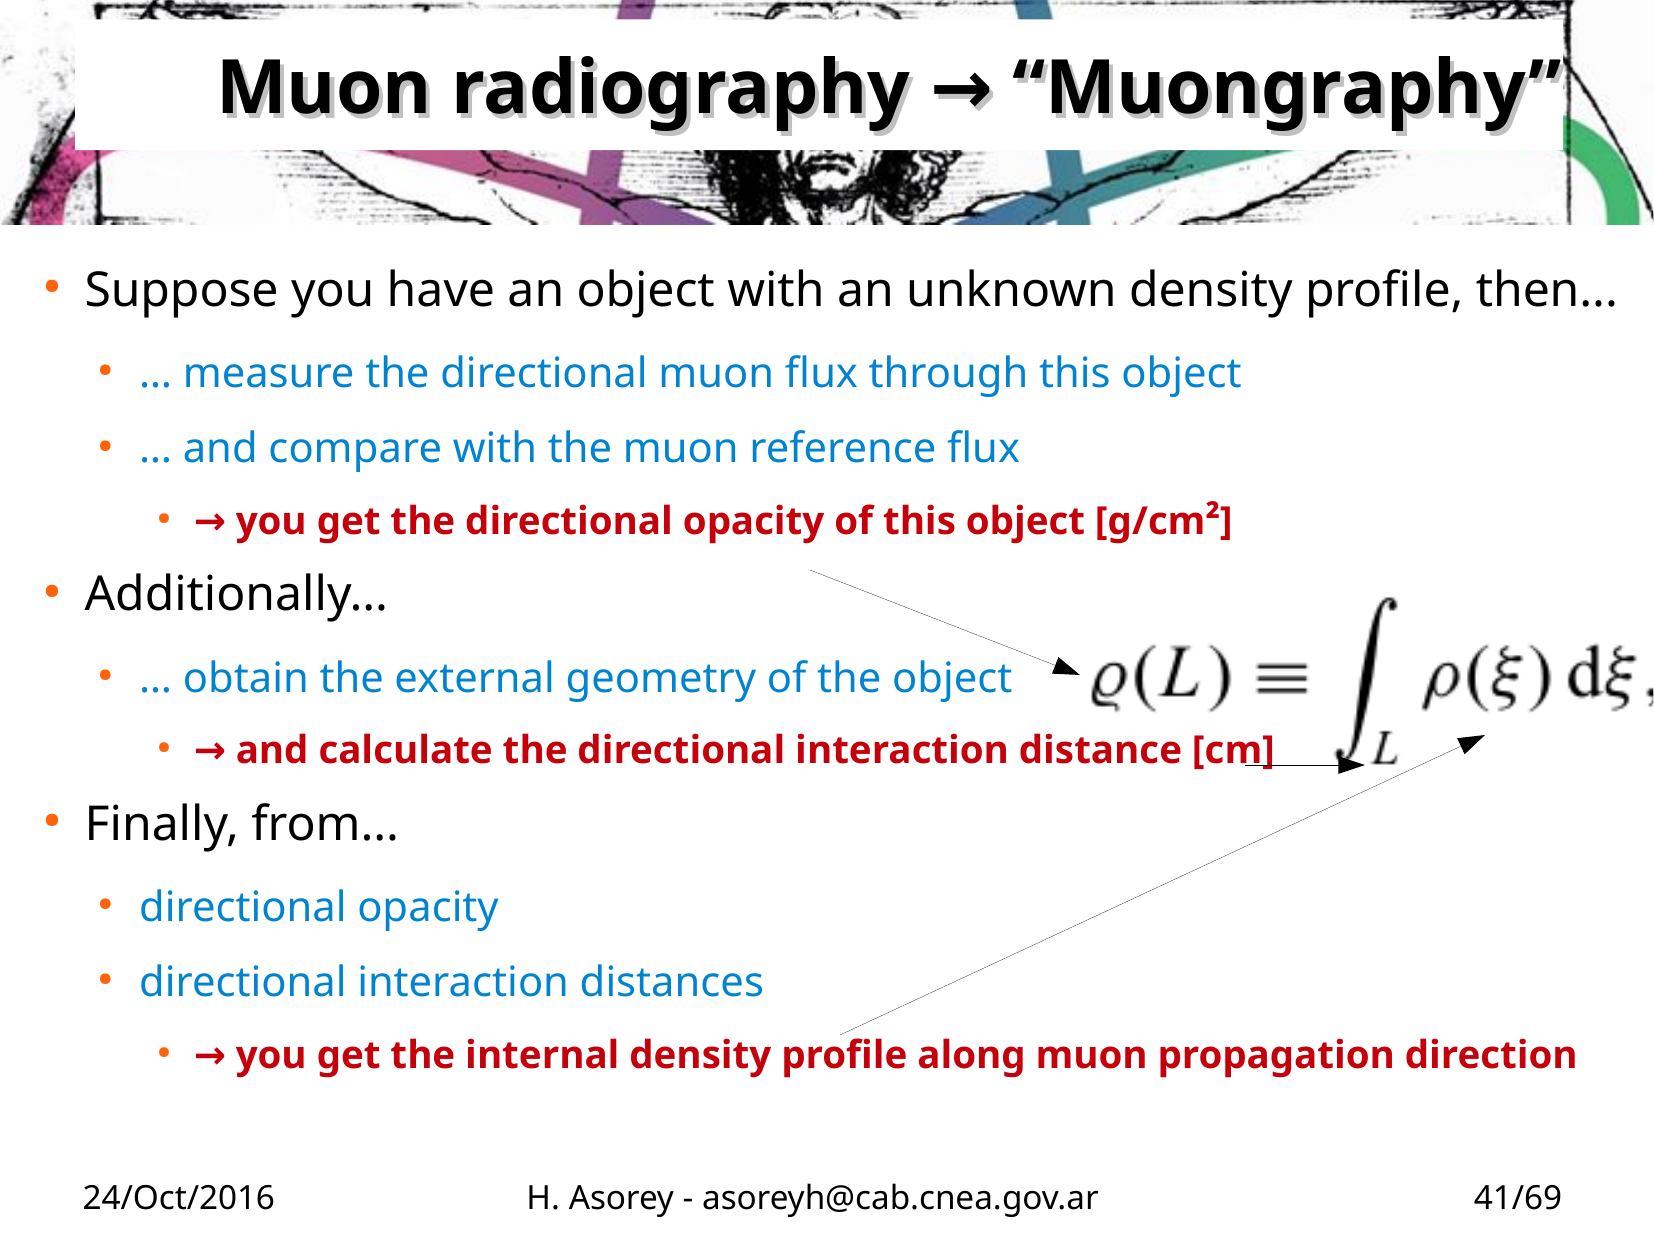

# Muon radiography → “Muongraphy”
Suppose you have an object with an unknown density profile, then...
… measure the directional muon flux through this object
… and compare with the muon reference flux
→ you get the directional opacity of this object [g/cm²]
Additionally...
… obtain the external geometry of the object
→ and calculate the directional interaction distance [cm]
Finally, from...
directional opacity
directional interaction distances
→ you get the internal density profile along muon propagation direction
24/Oct/2016
H. Asorey - asoreyh@cab.cnea.gov.ar
41